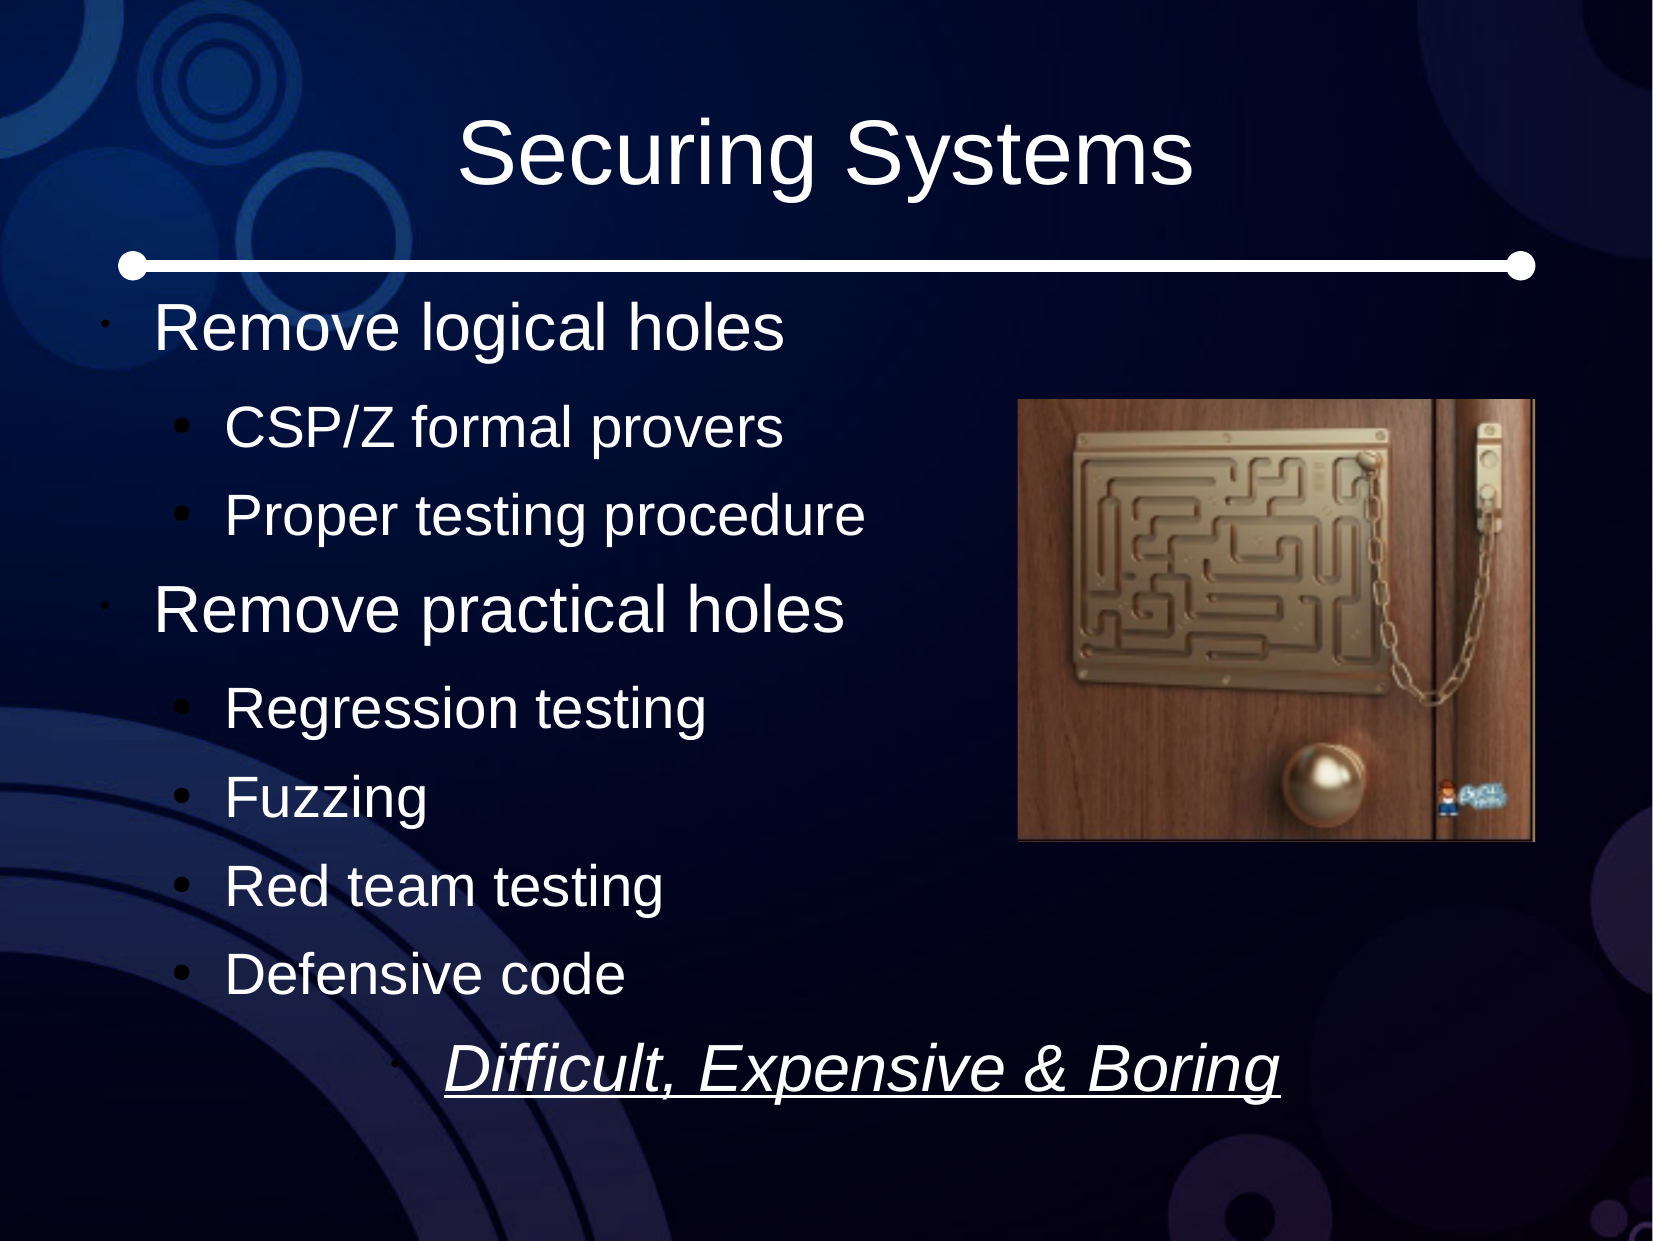

# Securing Systems
Remove logical holes
CSP/Z formal provers
Proper testing procedure
Remove practical holes
Regression testing
Fuzzing
Red team testing
Defensive code
Difficult, Expensive & Boring